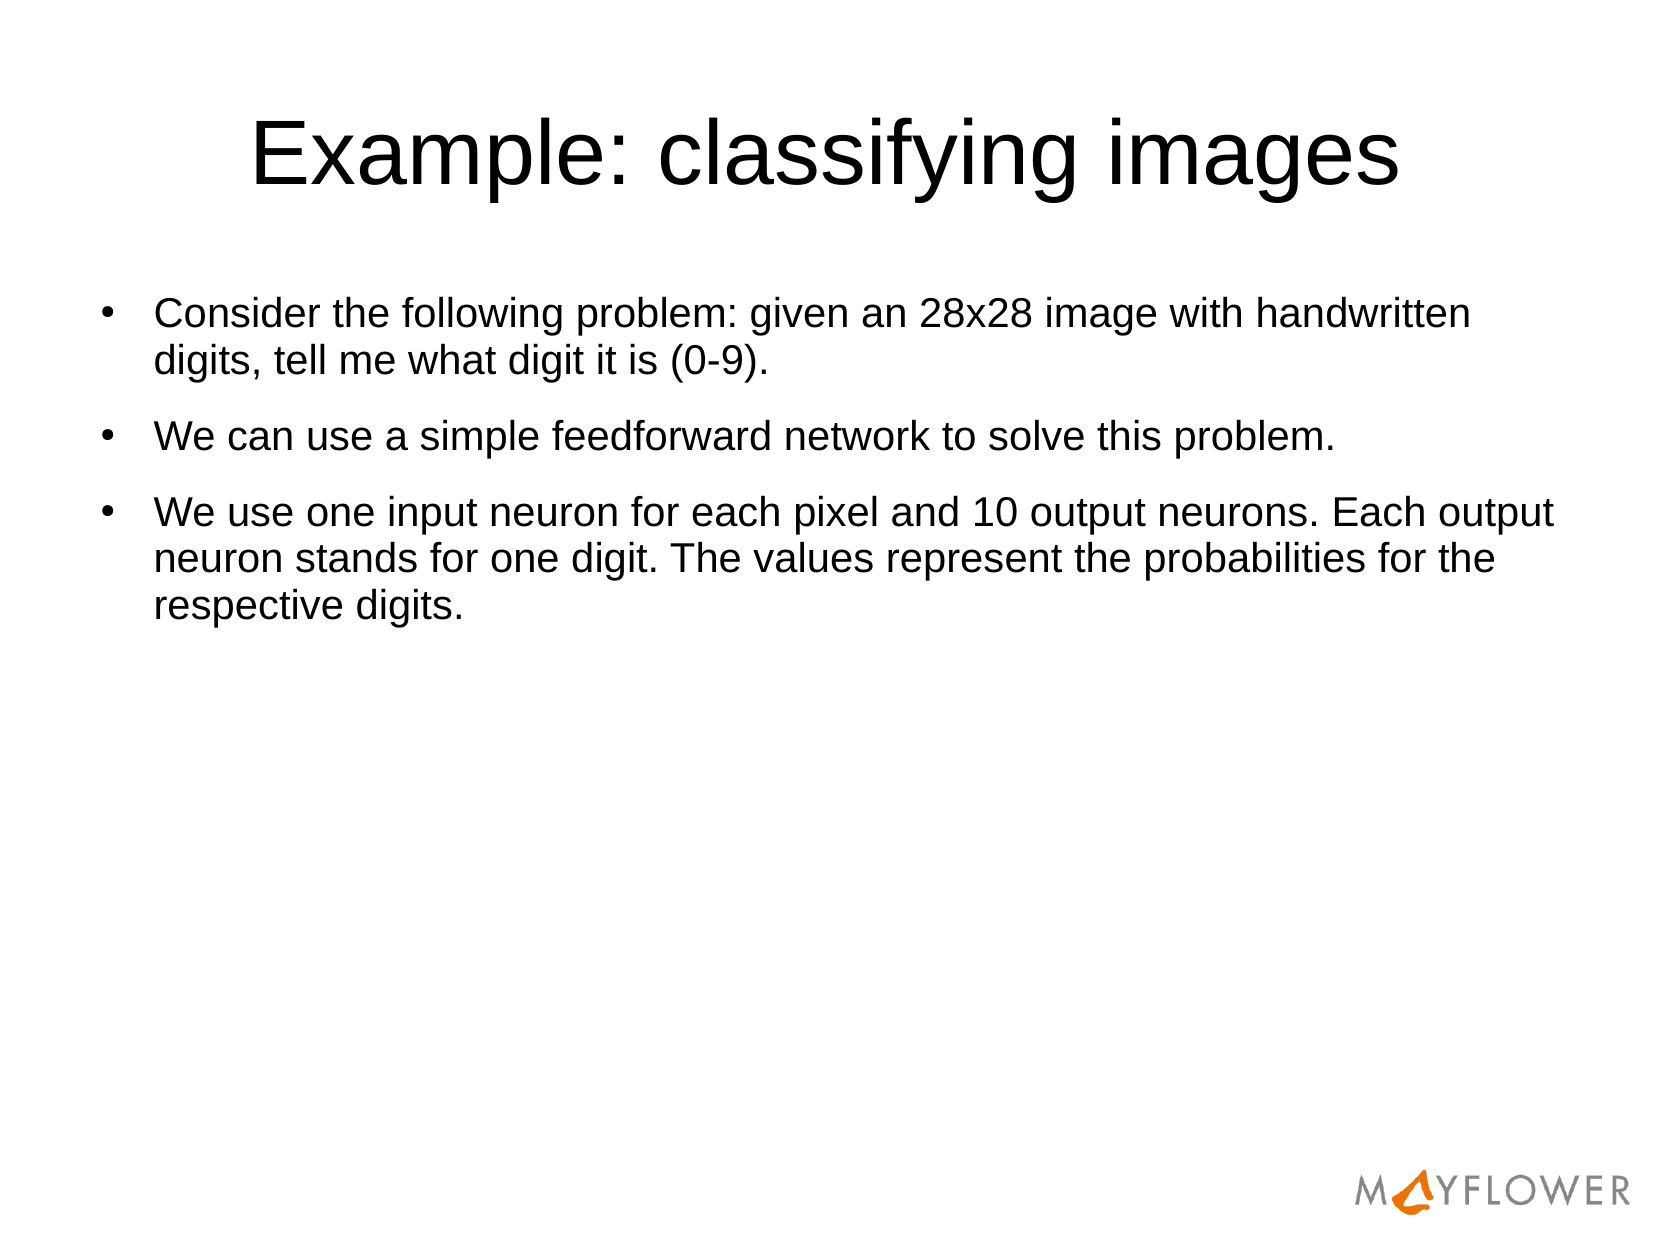

# Example: classifying images
Consider the following problem: given an 28x28 image with handwritten digits, tell me what digit it is (0-9).
We can use a simple feedforward network to solve this problem.
We use one input neuron for each pixel and 10 output neurons. Each output neuron stands for one digit. The values represent the probabilities for the respective digits.